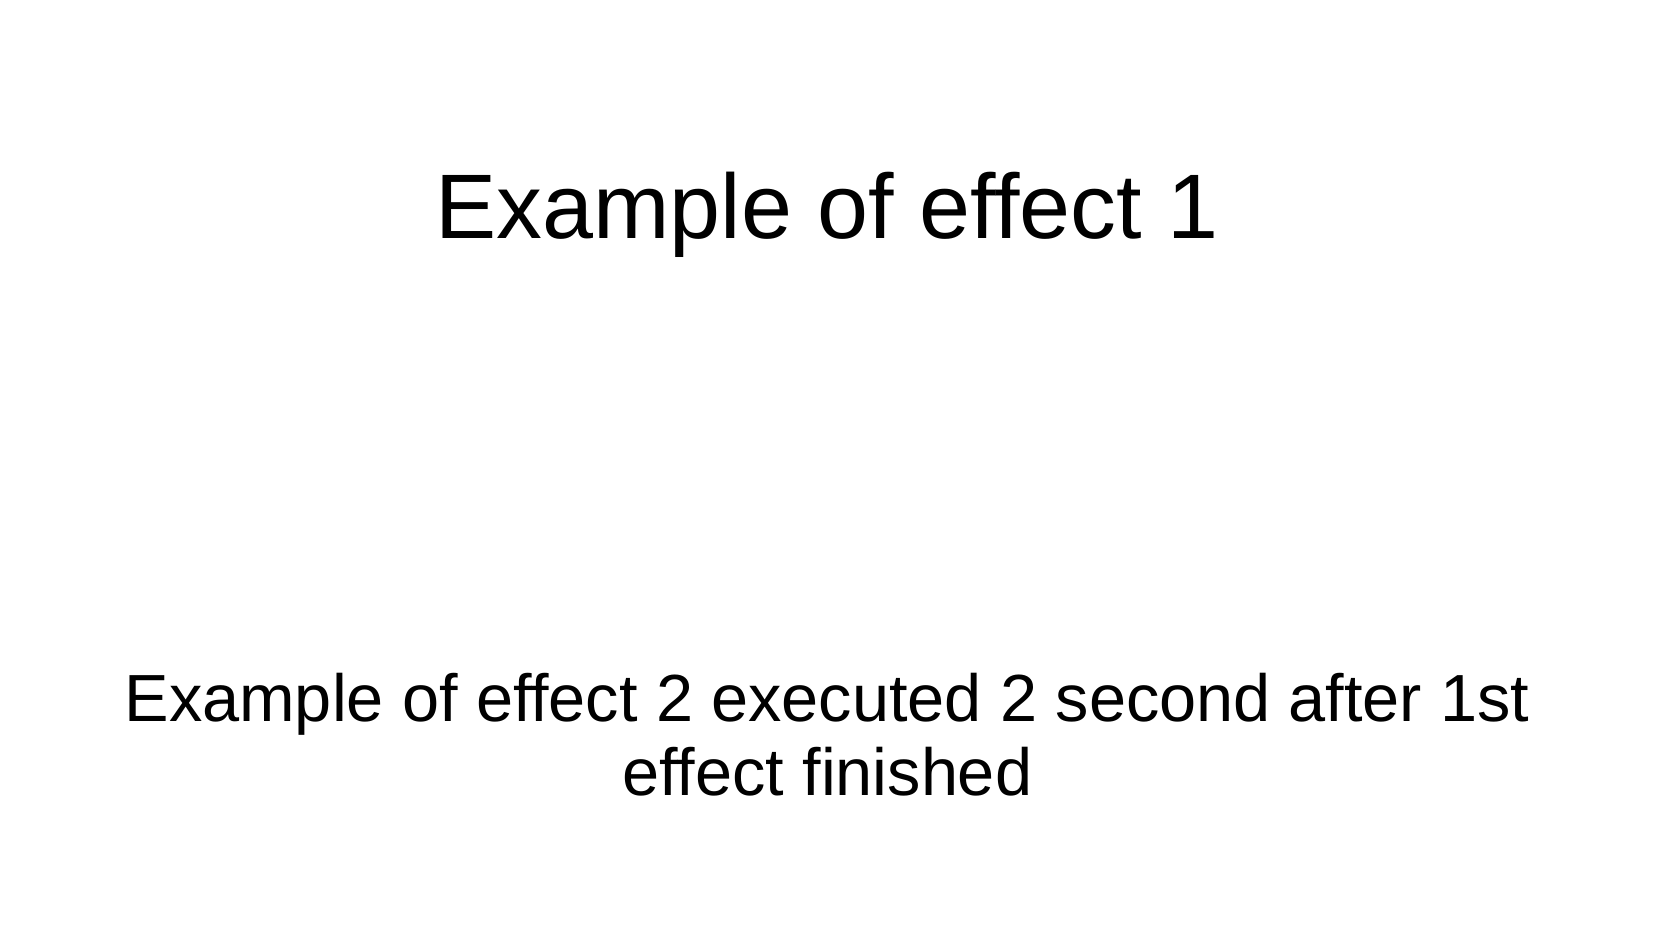

# Example of effect 1
Example of effect 2 executed 2 second after 1st effect finished